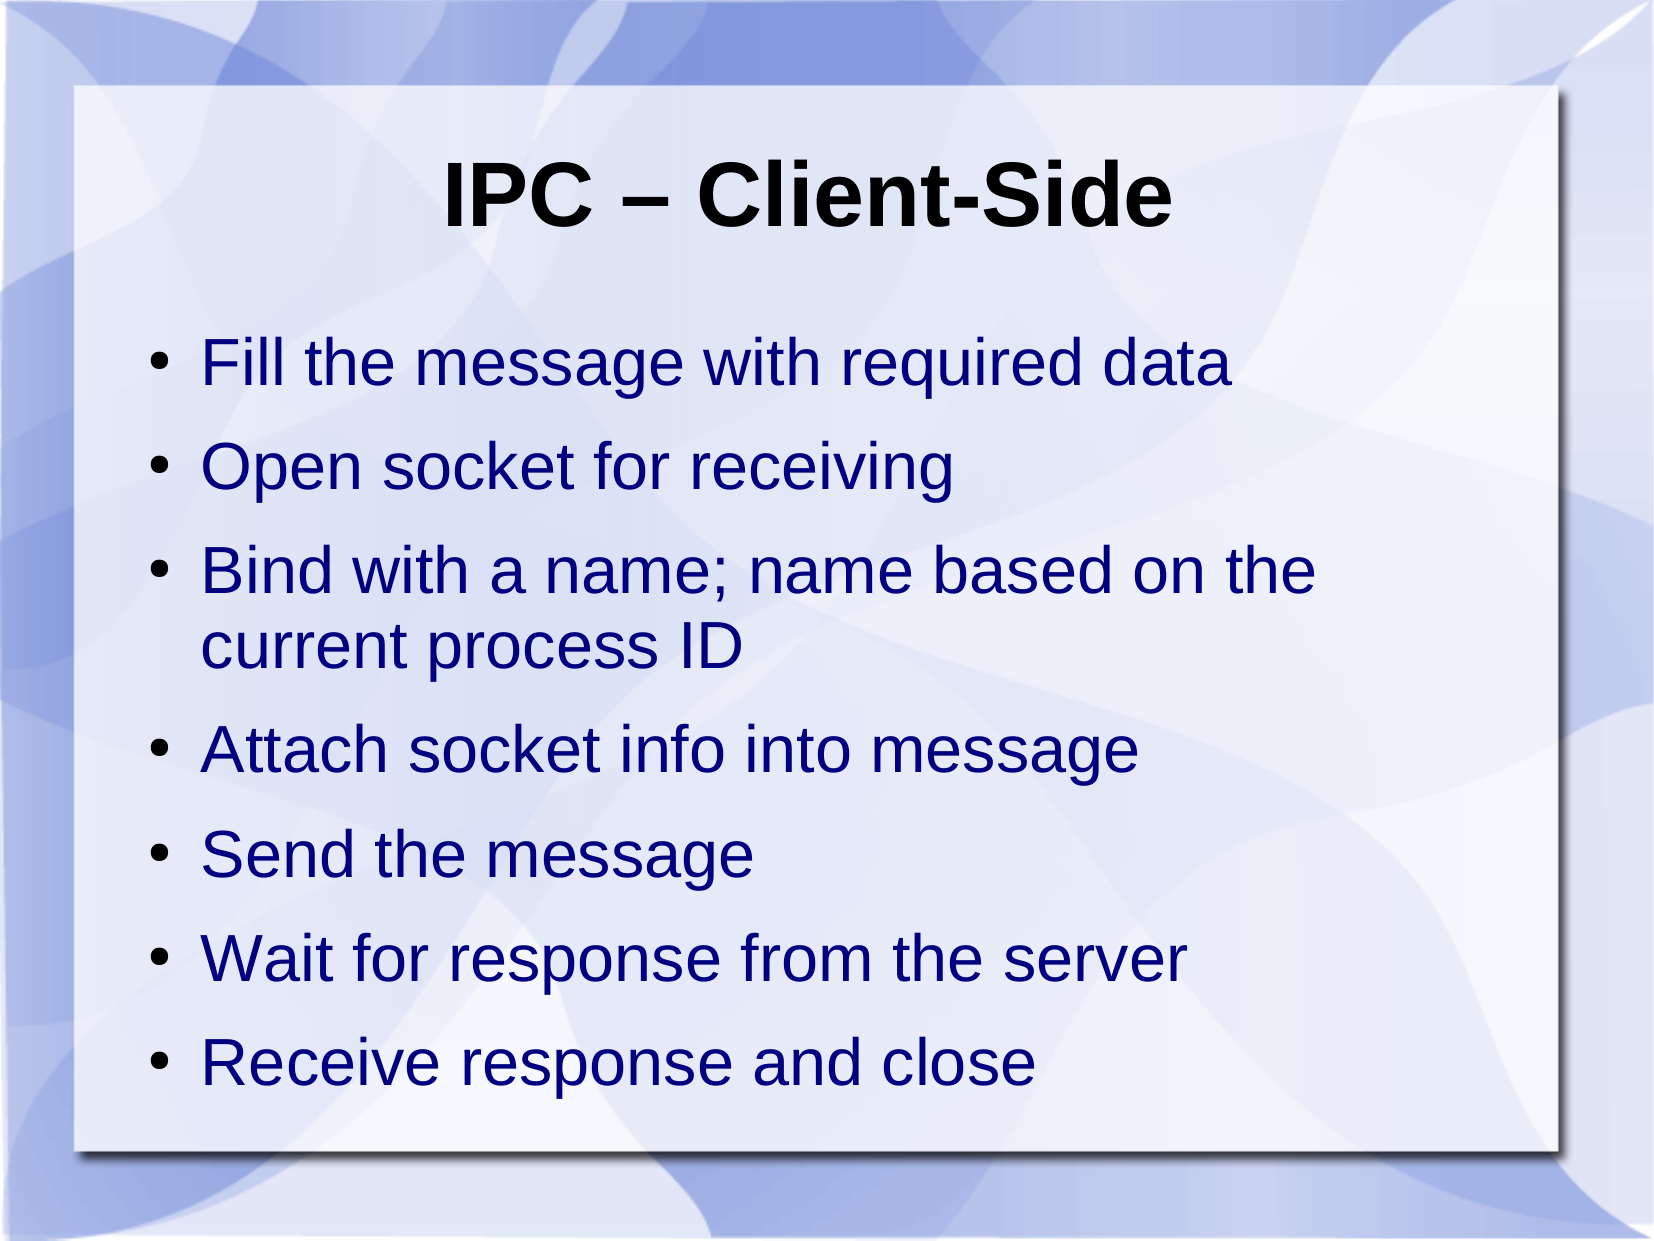

# IPC – Client-Side
Fill the message with required data
Open socket for receiving
Bind with a name; name based on the current process ID
Attach socket info into message
Send the message
Wait for response from the server
Receive response and close